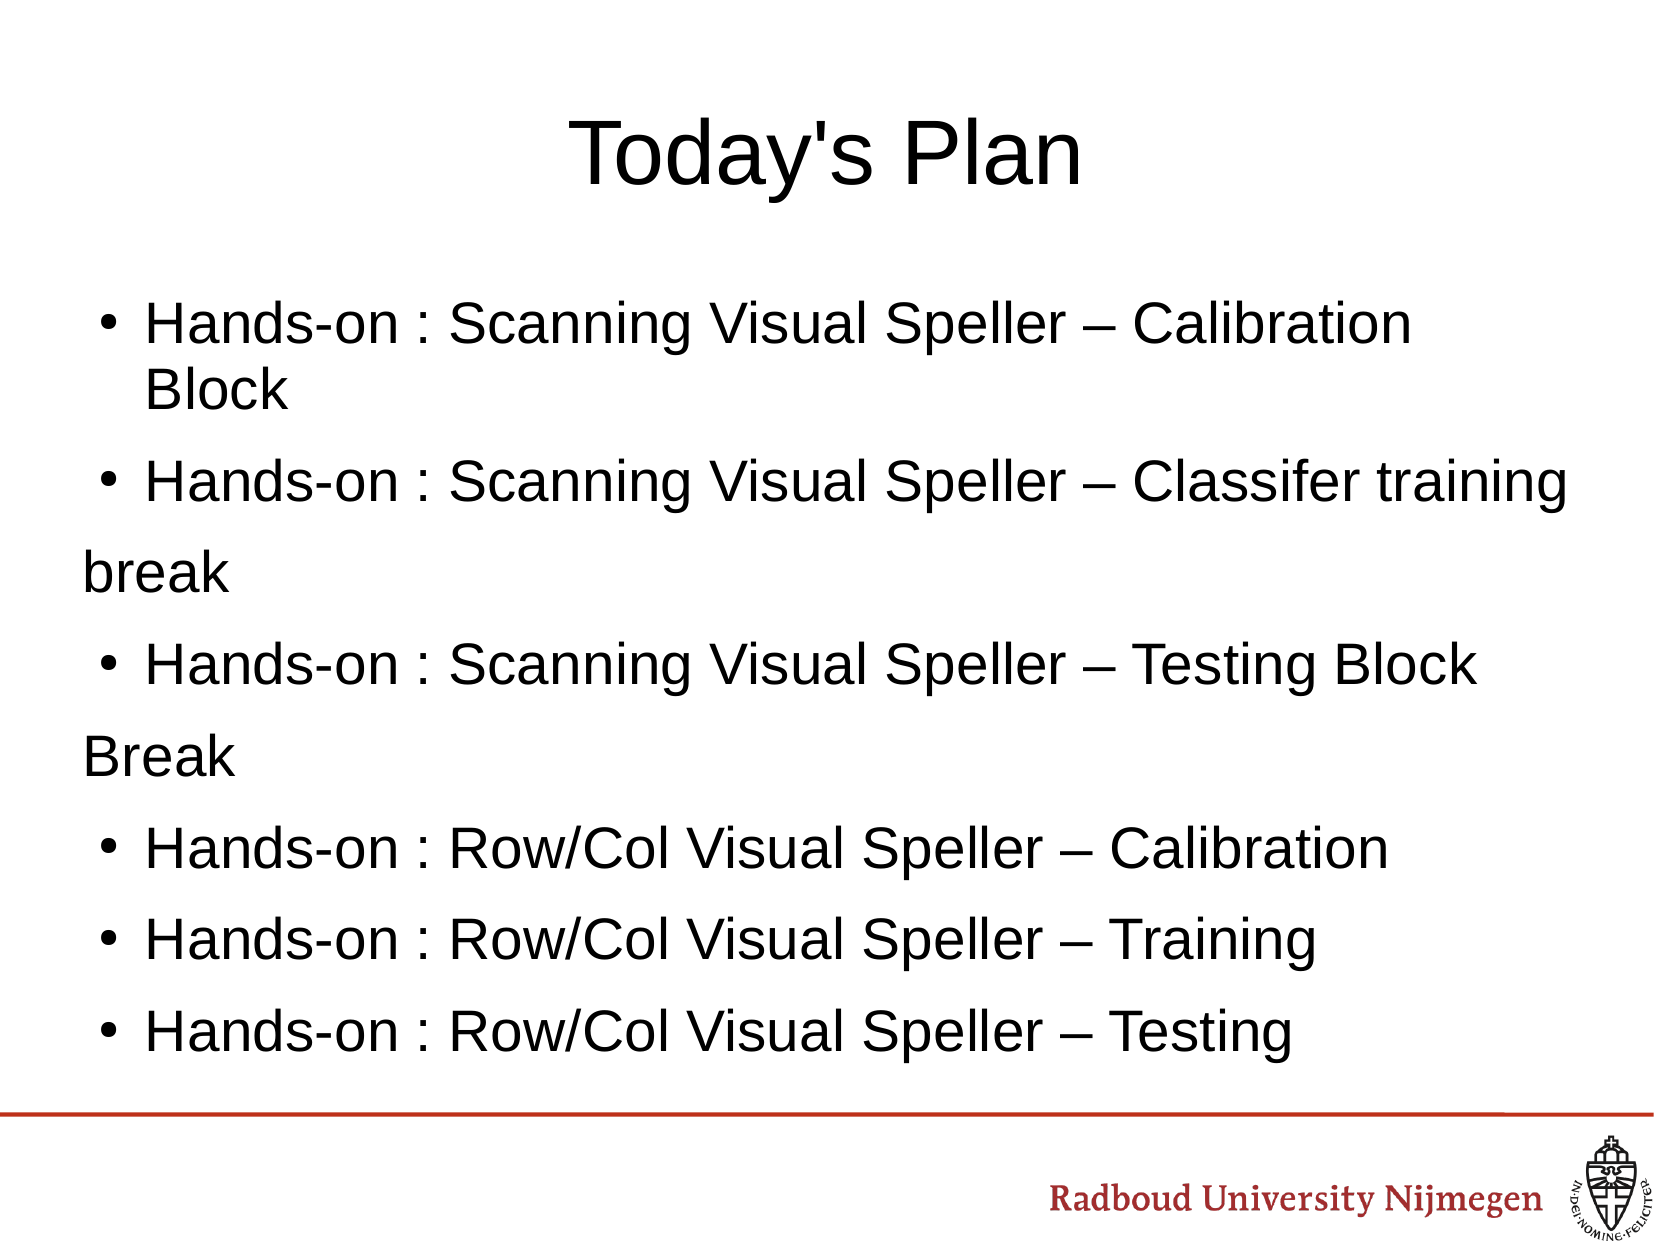

# Today's Plan
Hands-on : Scanning Visual Speller – Calibration Block
Hands-on : Scanning Visual Speller – Classifer training
break
Hands-on : Scanning Visual Speller – Testing Block
Break
Hands-on : Row/Col Visual Speller – Calibration
Hands-on : Row/Col Visual Speller – Training
Hands-on : Row/Col Visual Speller – Testing